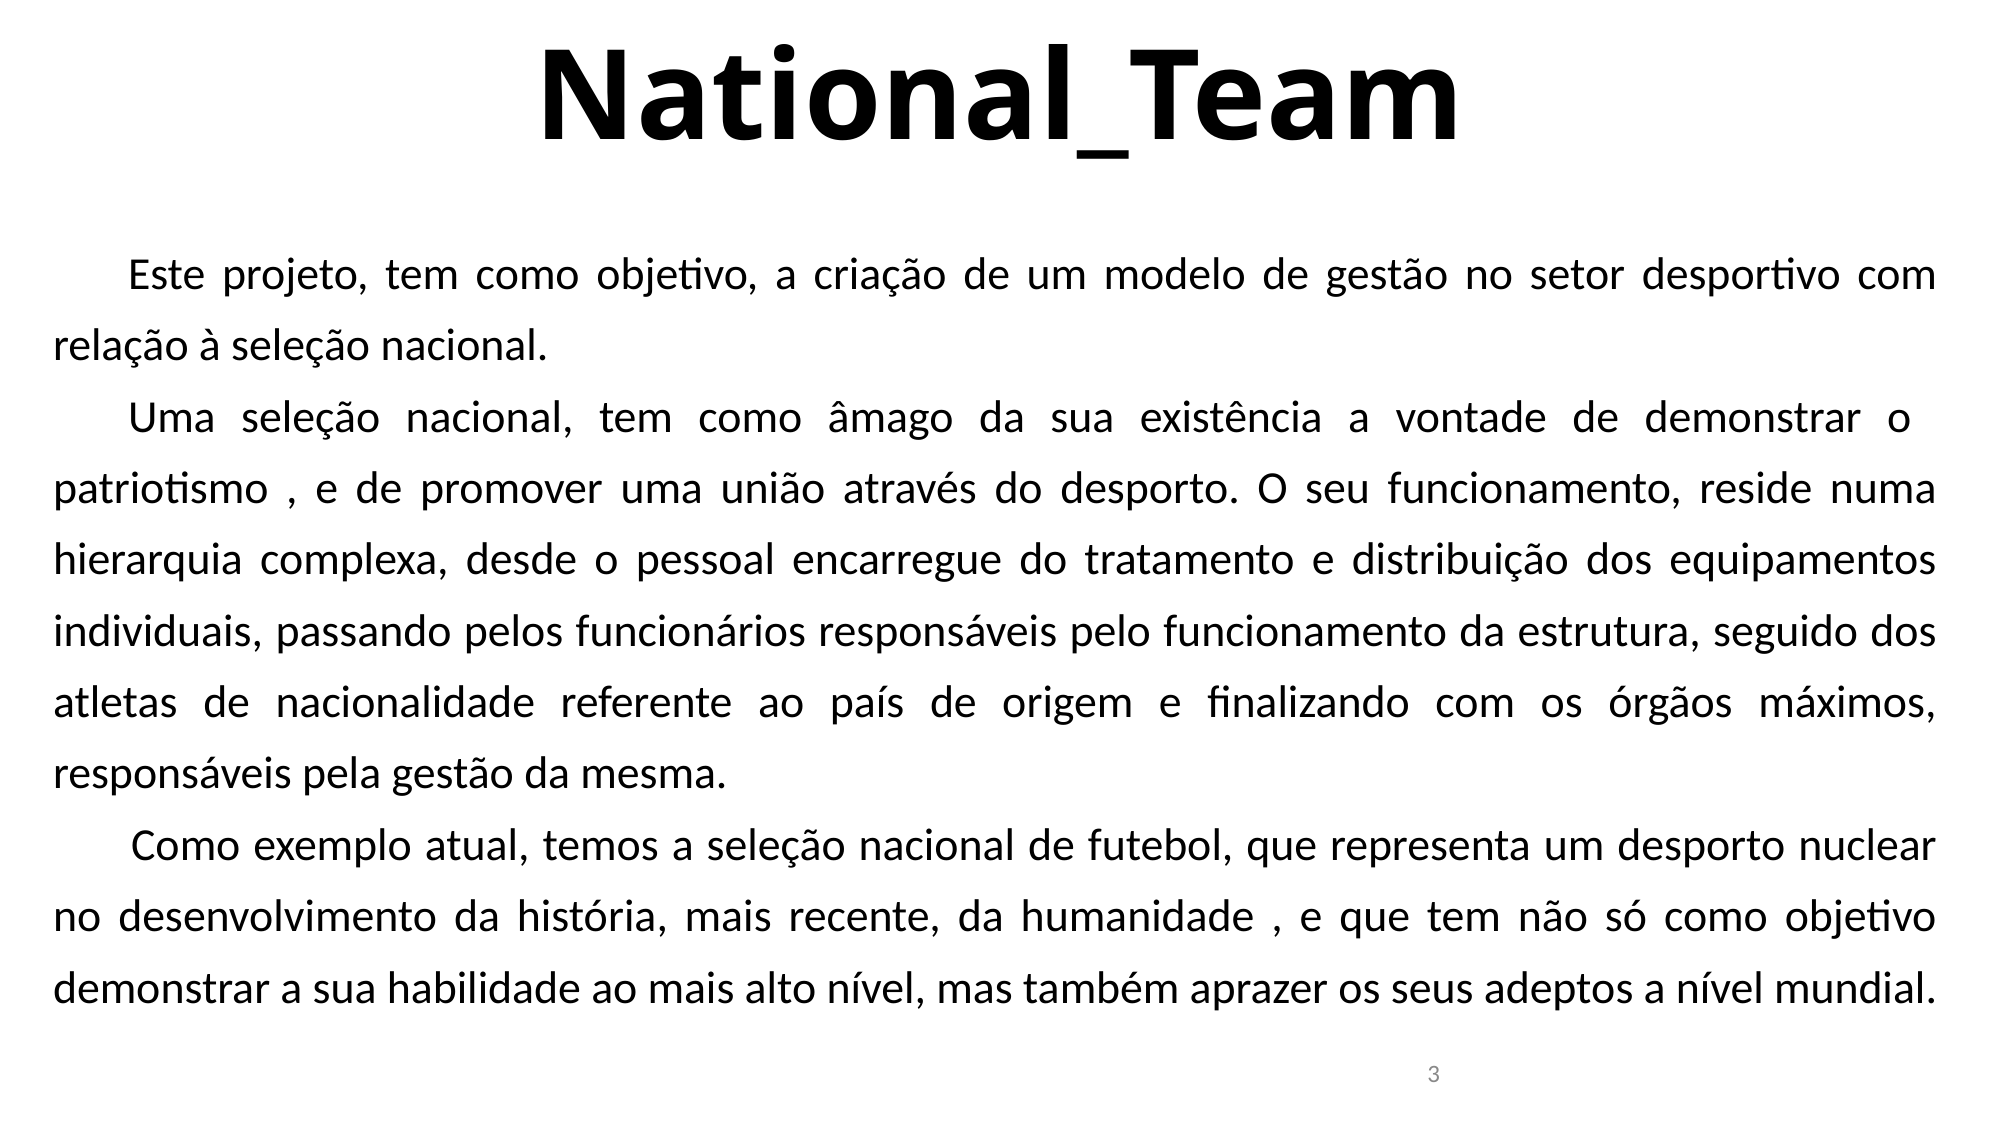

# National_Team
	Este projeto, tem como objetivo, a criação de um modelo de gestão no setor desportivo com relação à seleção nacional.
	Uma seleção nacional, tem como âmago da sua existência a vontade de demonstrar o patriotismo , e de promover uma união através do desporto. O seu funcionamento, reside numa hierarquia complexa, desde o pessoal encarregue do tratamento e distribuição dos equipamentos individuais, passando pelos funcionários responsáveis pelo funcionamento da estrutura, seguido dos atletas de nacionalidade referente ao país de origem e finalizando com os órgãos máximos, responsáveis pela gestão da mesma.
 	Como exemplo atual, temos a seleção nacional de futebol, que representa um desporto nuclear no desenvolvimento da história, mais recente, da humanidade , e que tem não só como objetivo demonstrar a sua habilidade ao mais alto nível, mas também aprazer os seus adeptos a nível mundial.